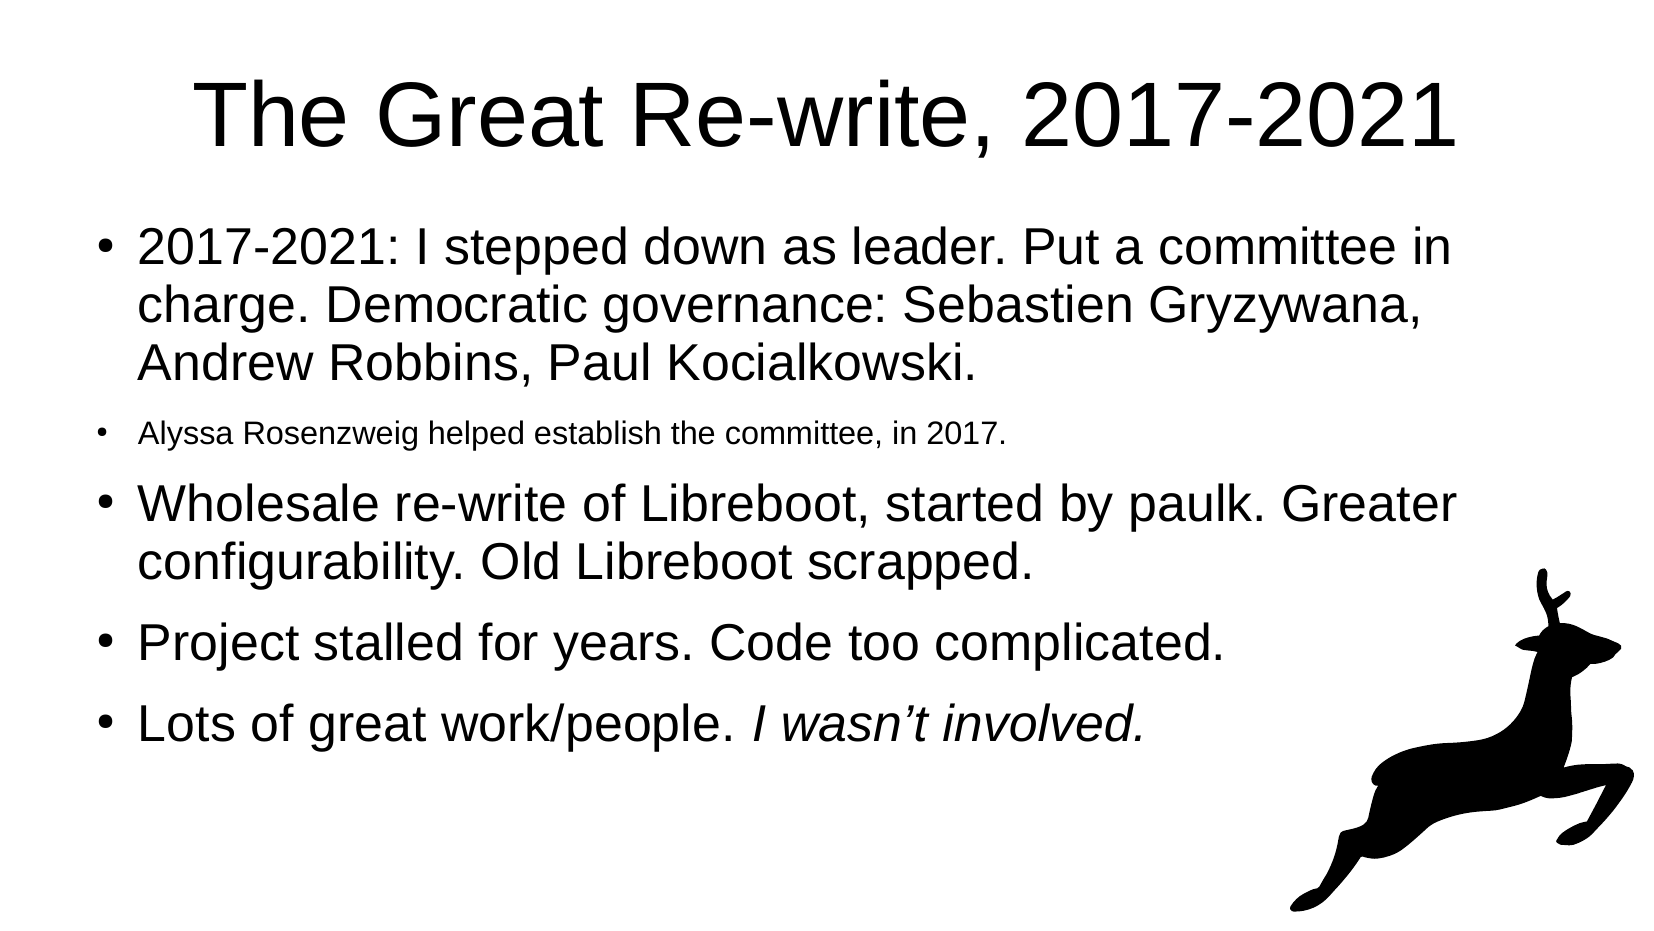

# The Great Re-write, 2017-2021
2017-2021: I stepped down as leader. Put a committee in charge. Democratic governance: Sebastien Gryzywana, Andrew Robbins, Paul Kocialkowski.
Alyssa Rosenzweig helped establish the committee, in 2017.
Wholesale re-write of Libreboot, started by paulk. Greater configurability. Old Libreboot scrapped.
Project stalled for years. Code too complicated.
Lots of great work/people. I wasn’t involved.